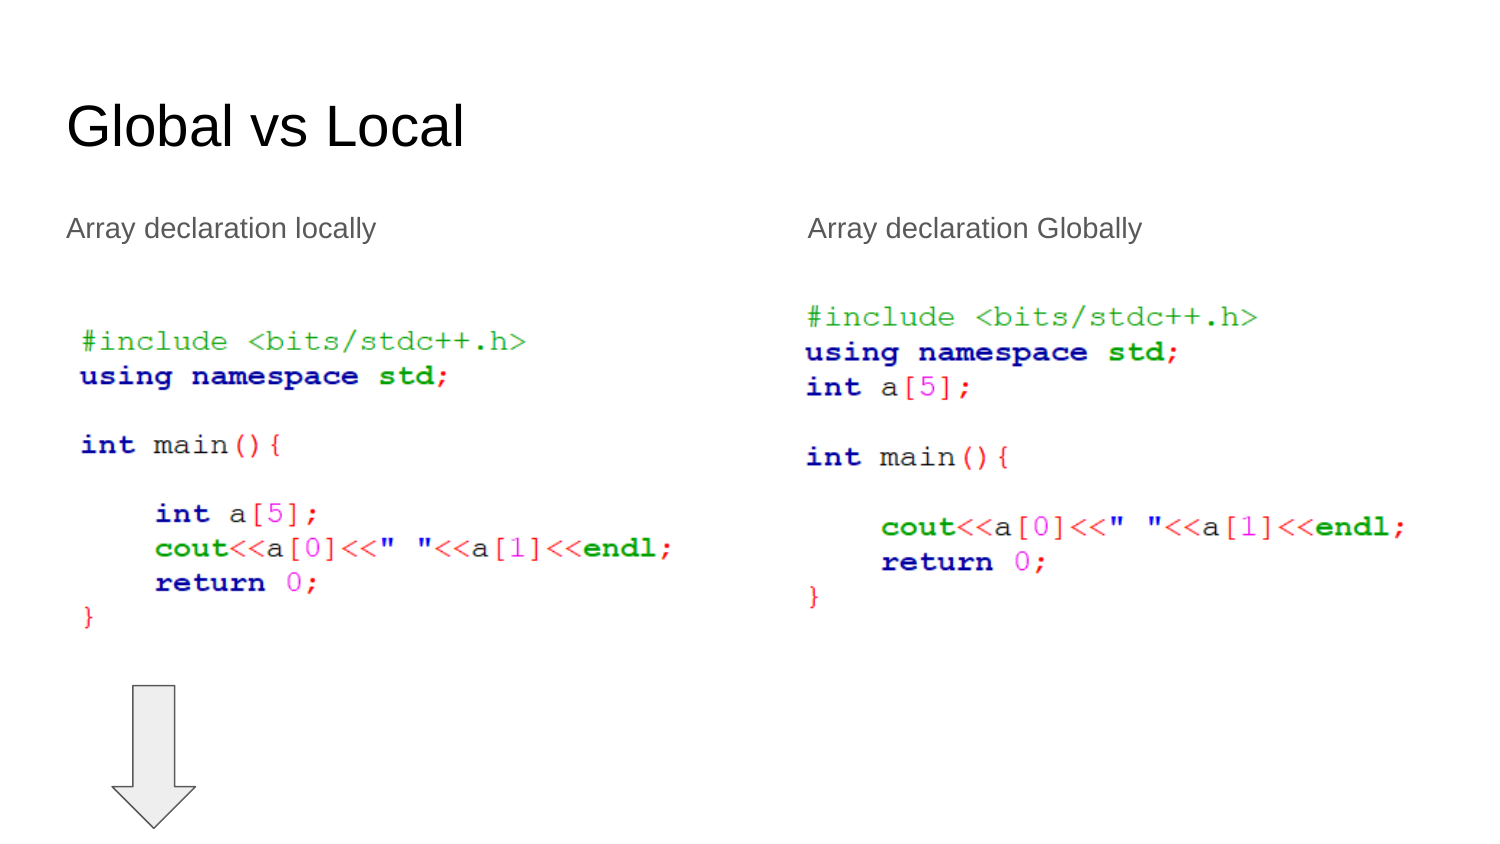

# Global vs Local
Array declaration locally
Array declaration Globally